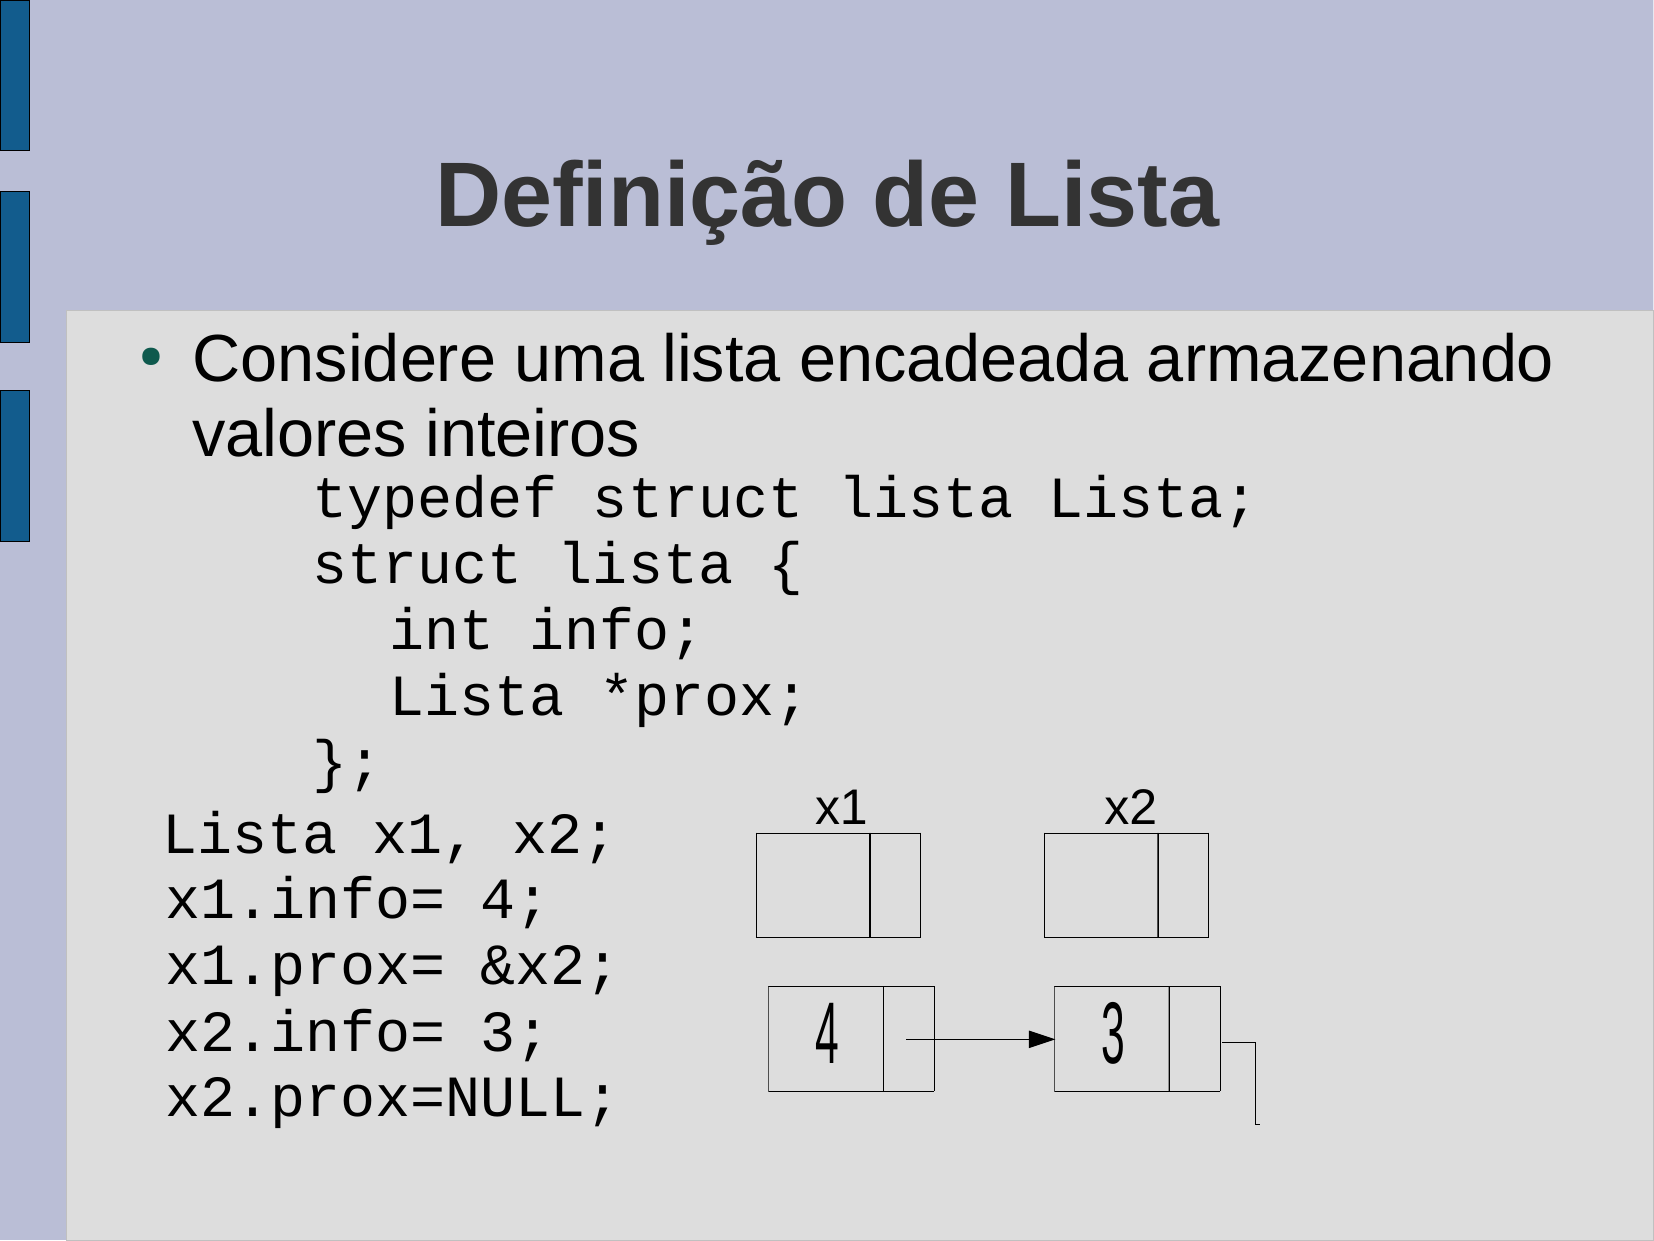

# Definição de Lista
Considere uma lista encadeada armazenando valores inteiros
typedef struct lista Lista;
struct lista {
int info;
Lista *prox;
};
x1
x2
Lista x1, x2;
x1.info= 4;
x1.prox= &x2;
x2.info= 3;
x2.prox=NULL;